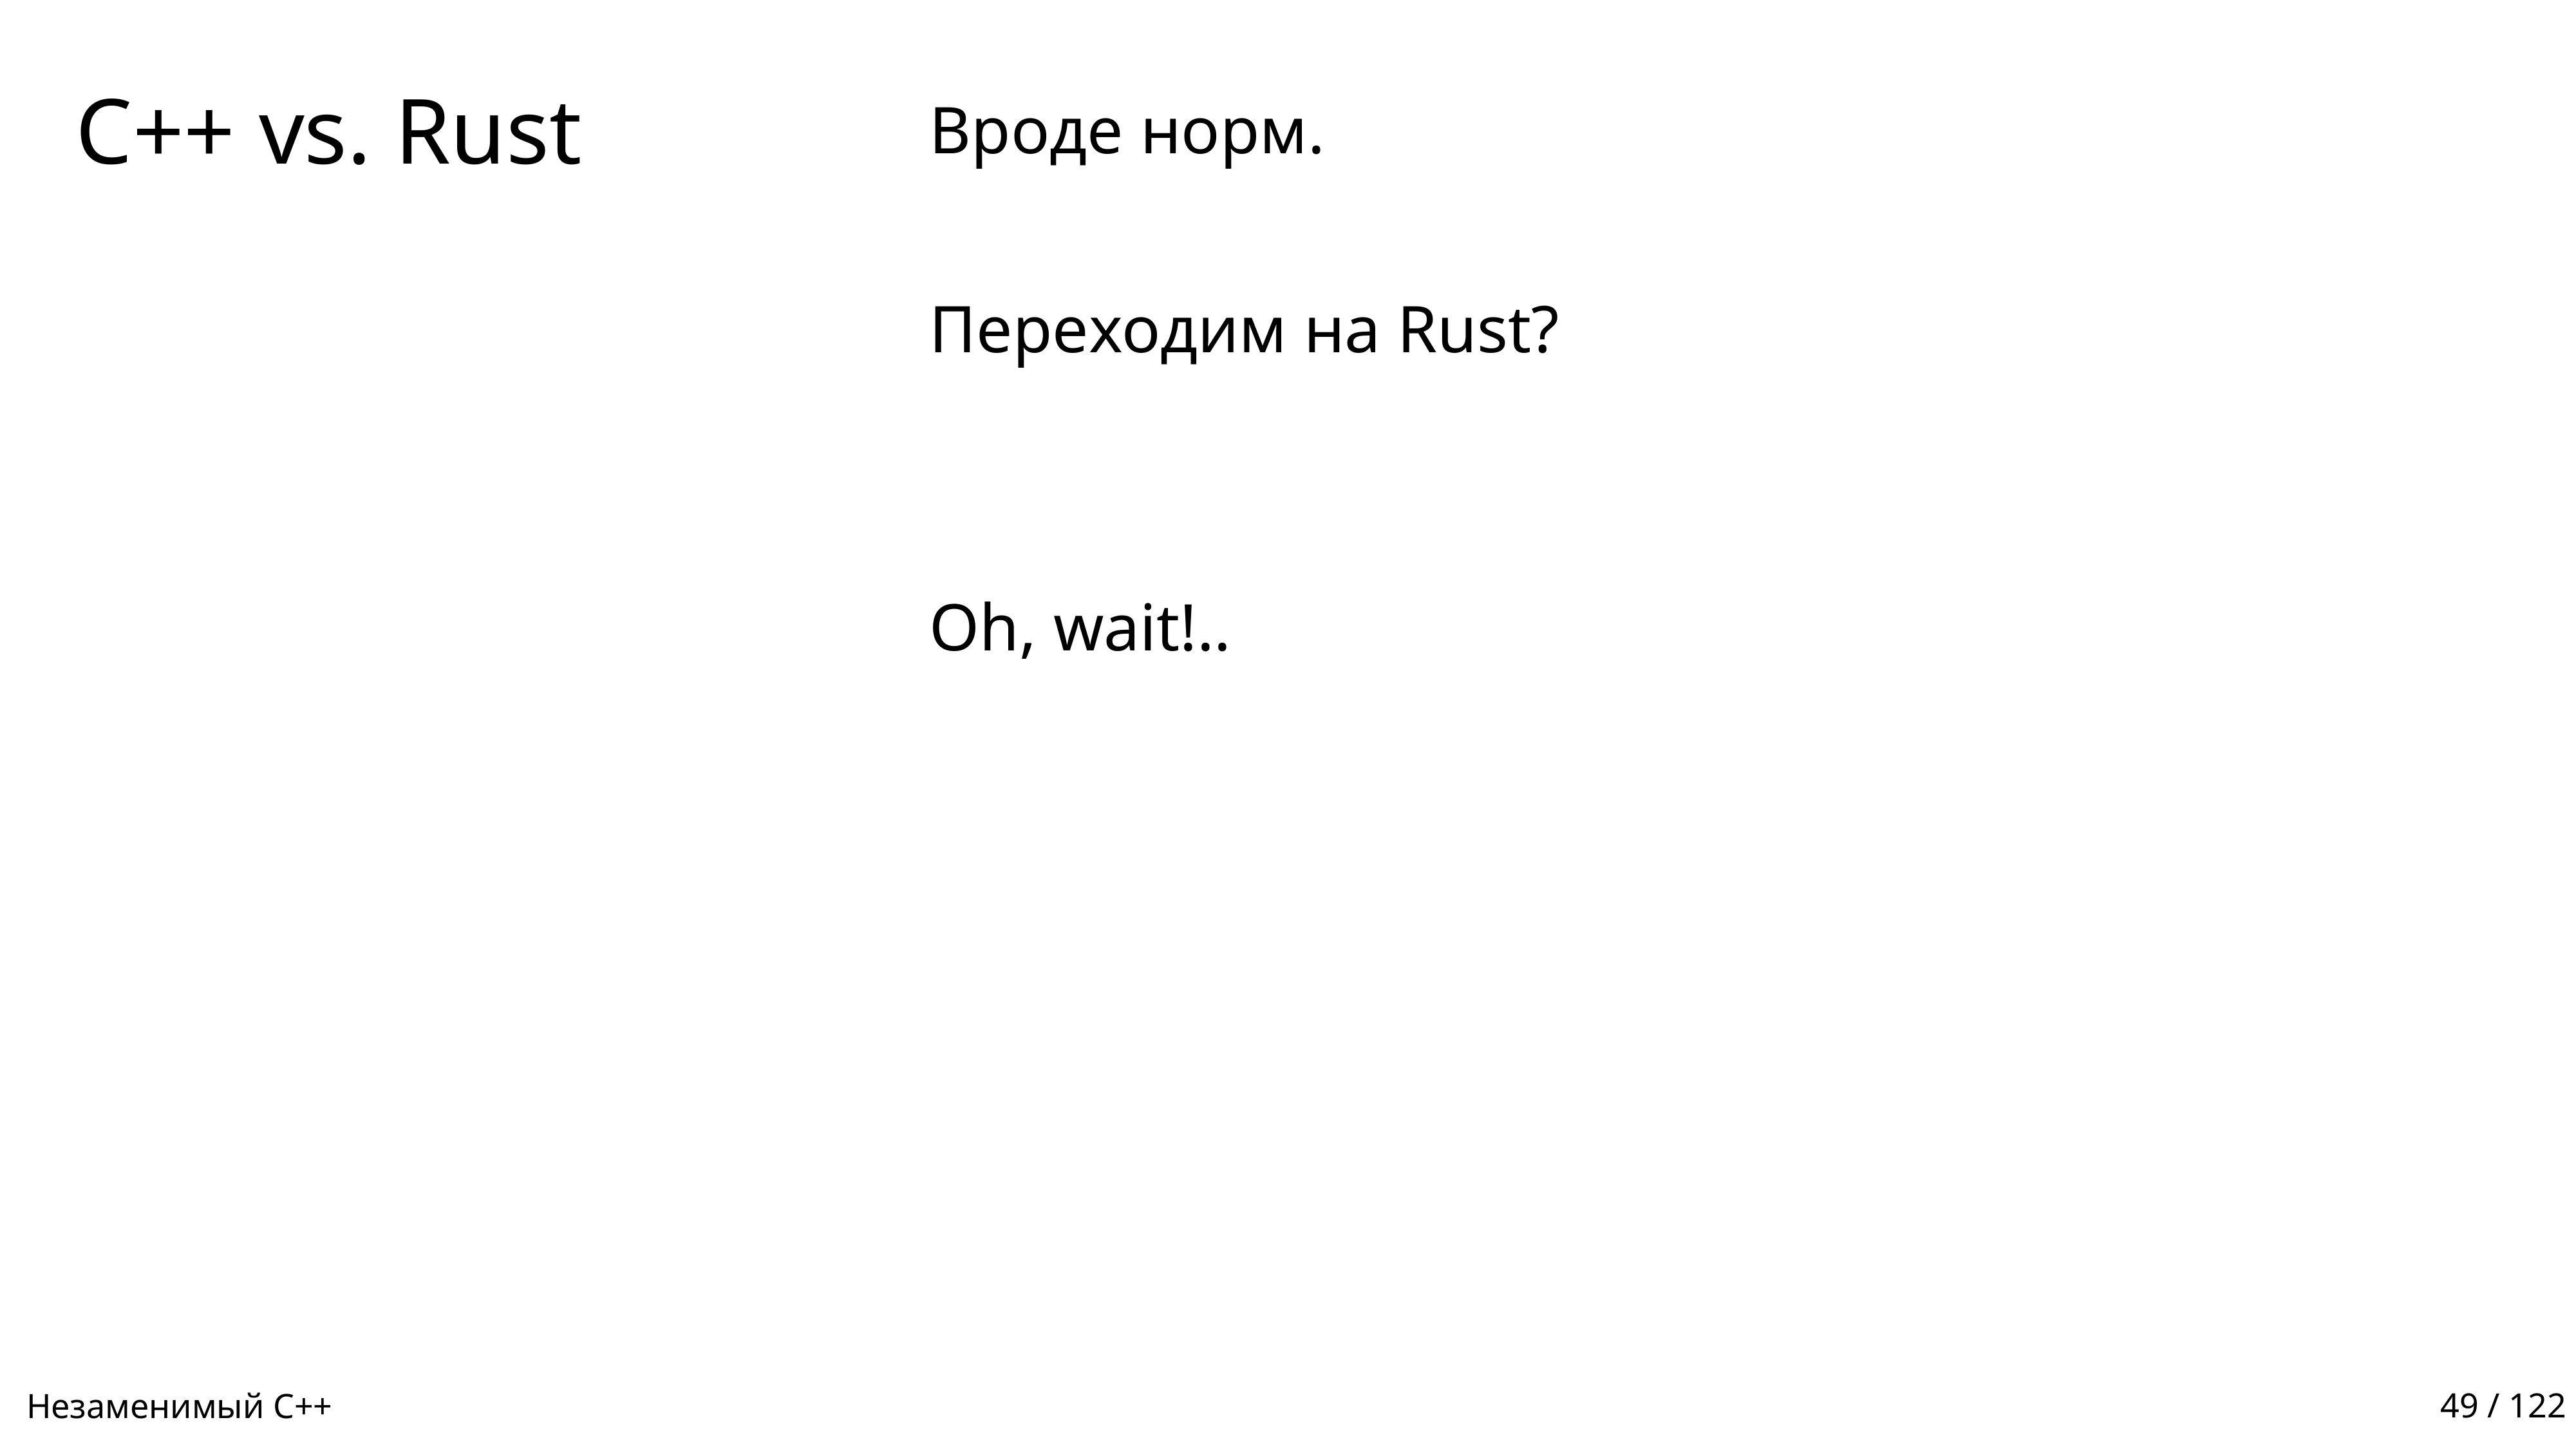

# C++ vs. Rust
Вроде норм.
Переходим на Rust?
Oh, wait!..
Незаменимый C++